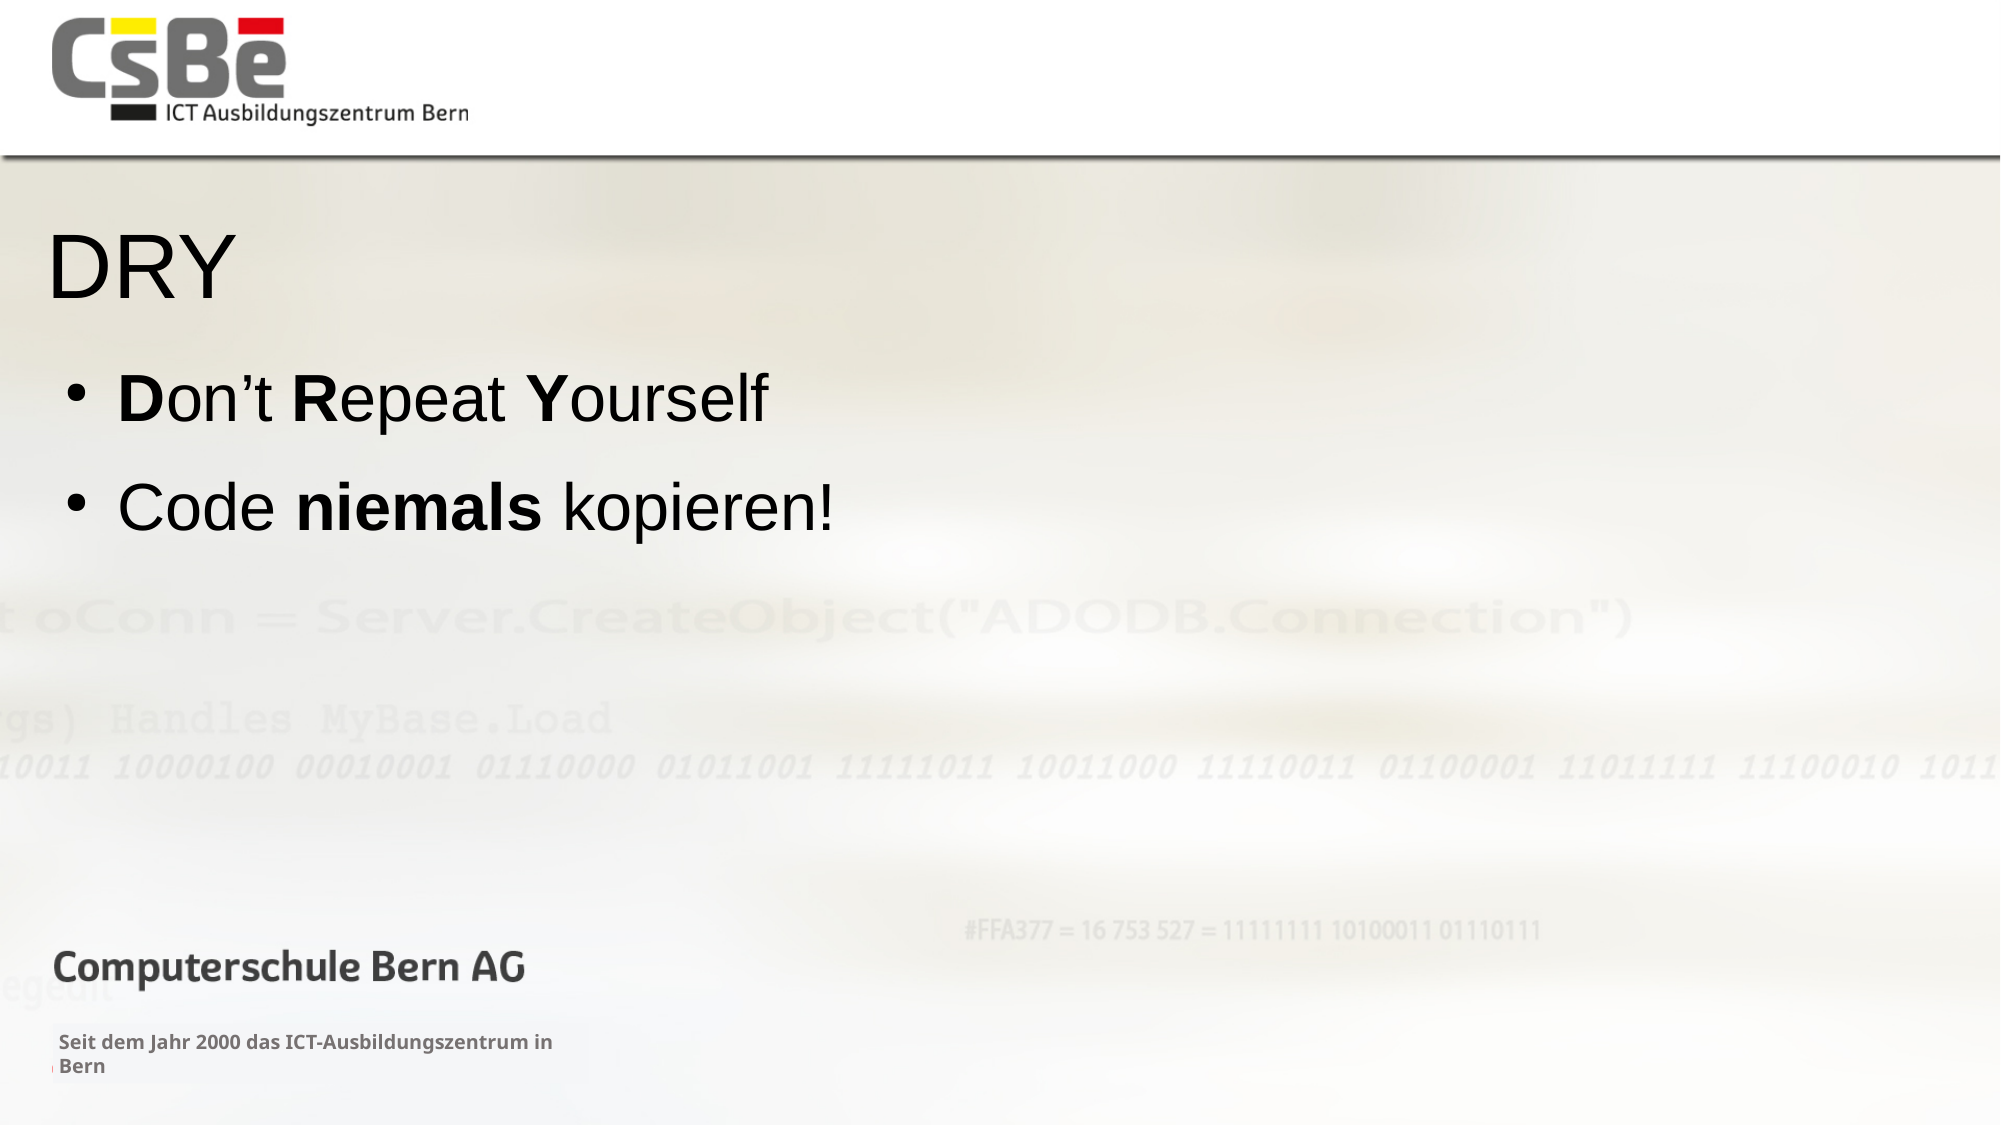

DRY
# Don’t Repeat Yourself
Code niemals kopieren!